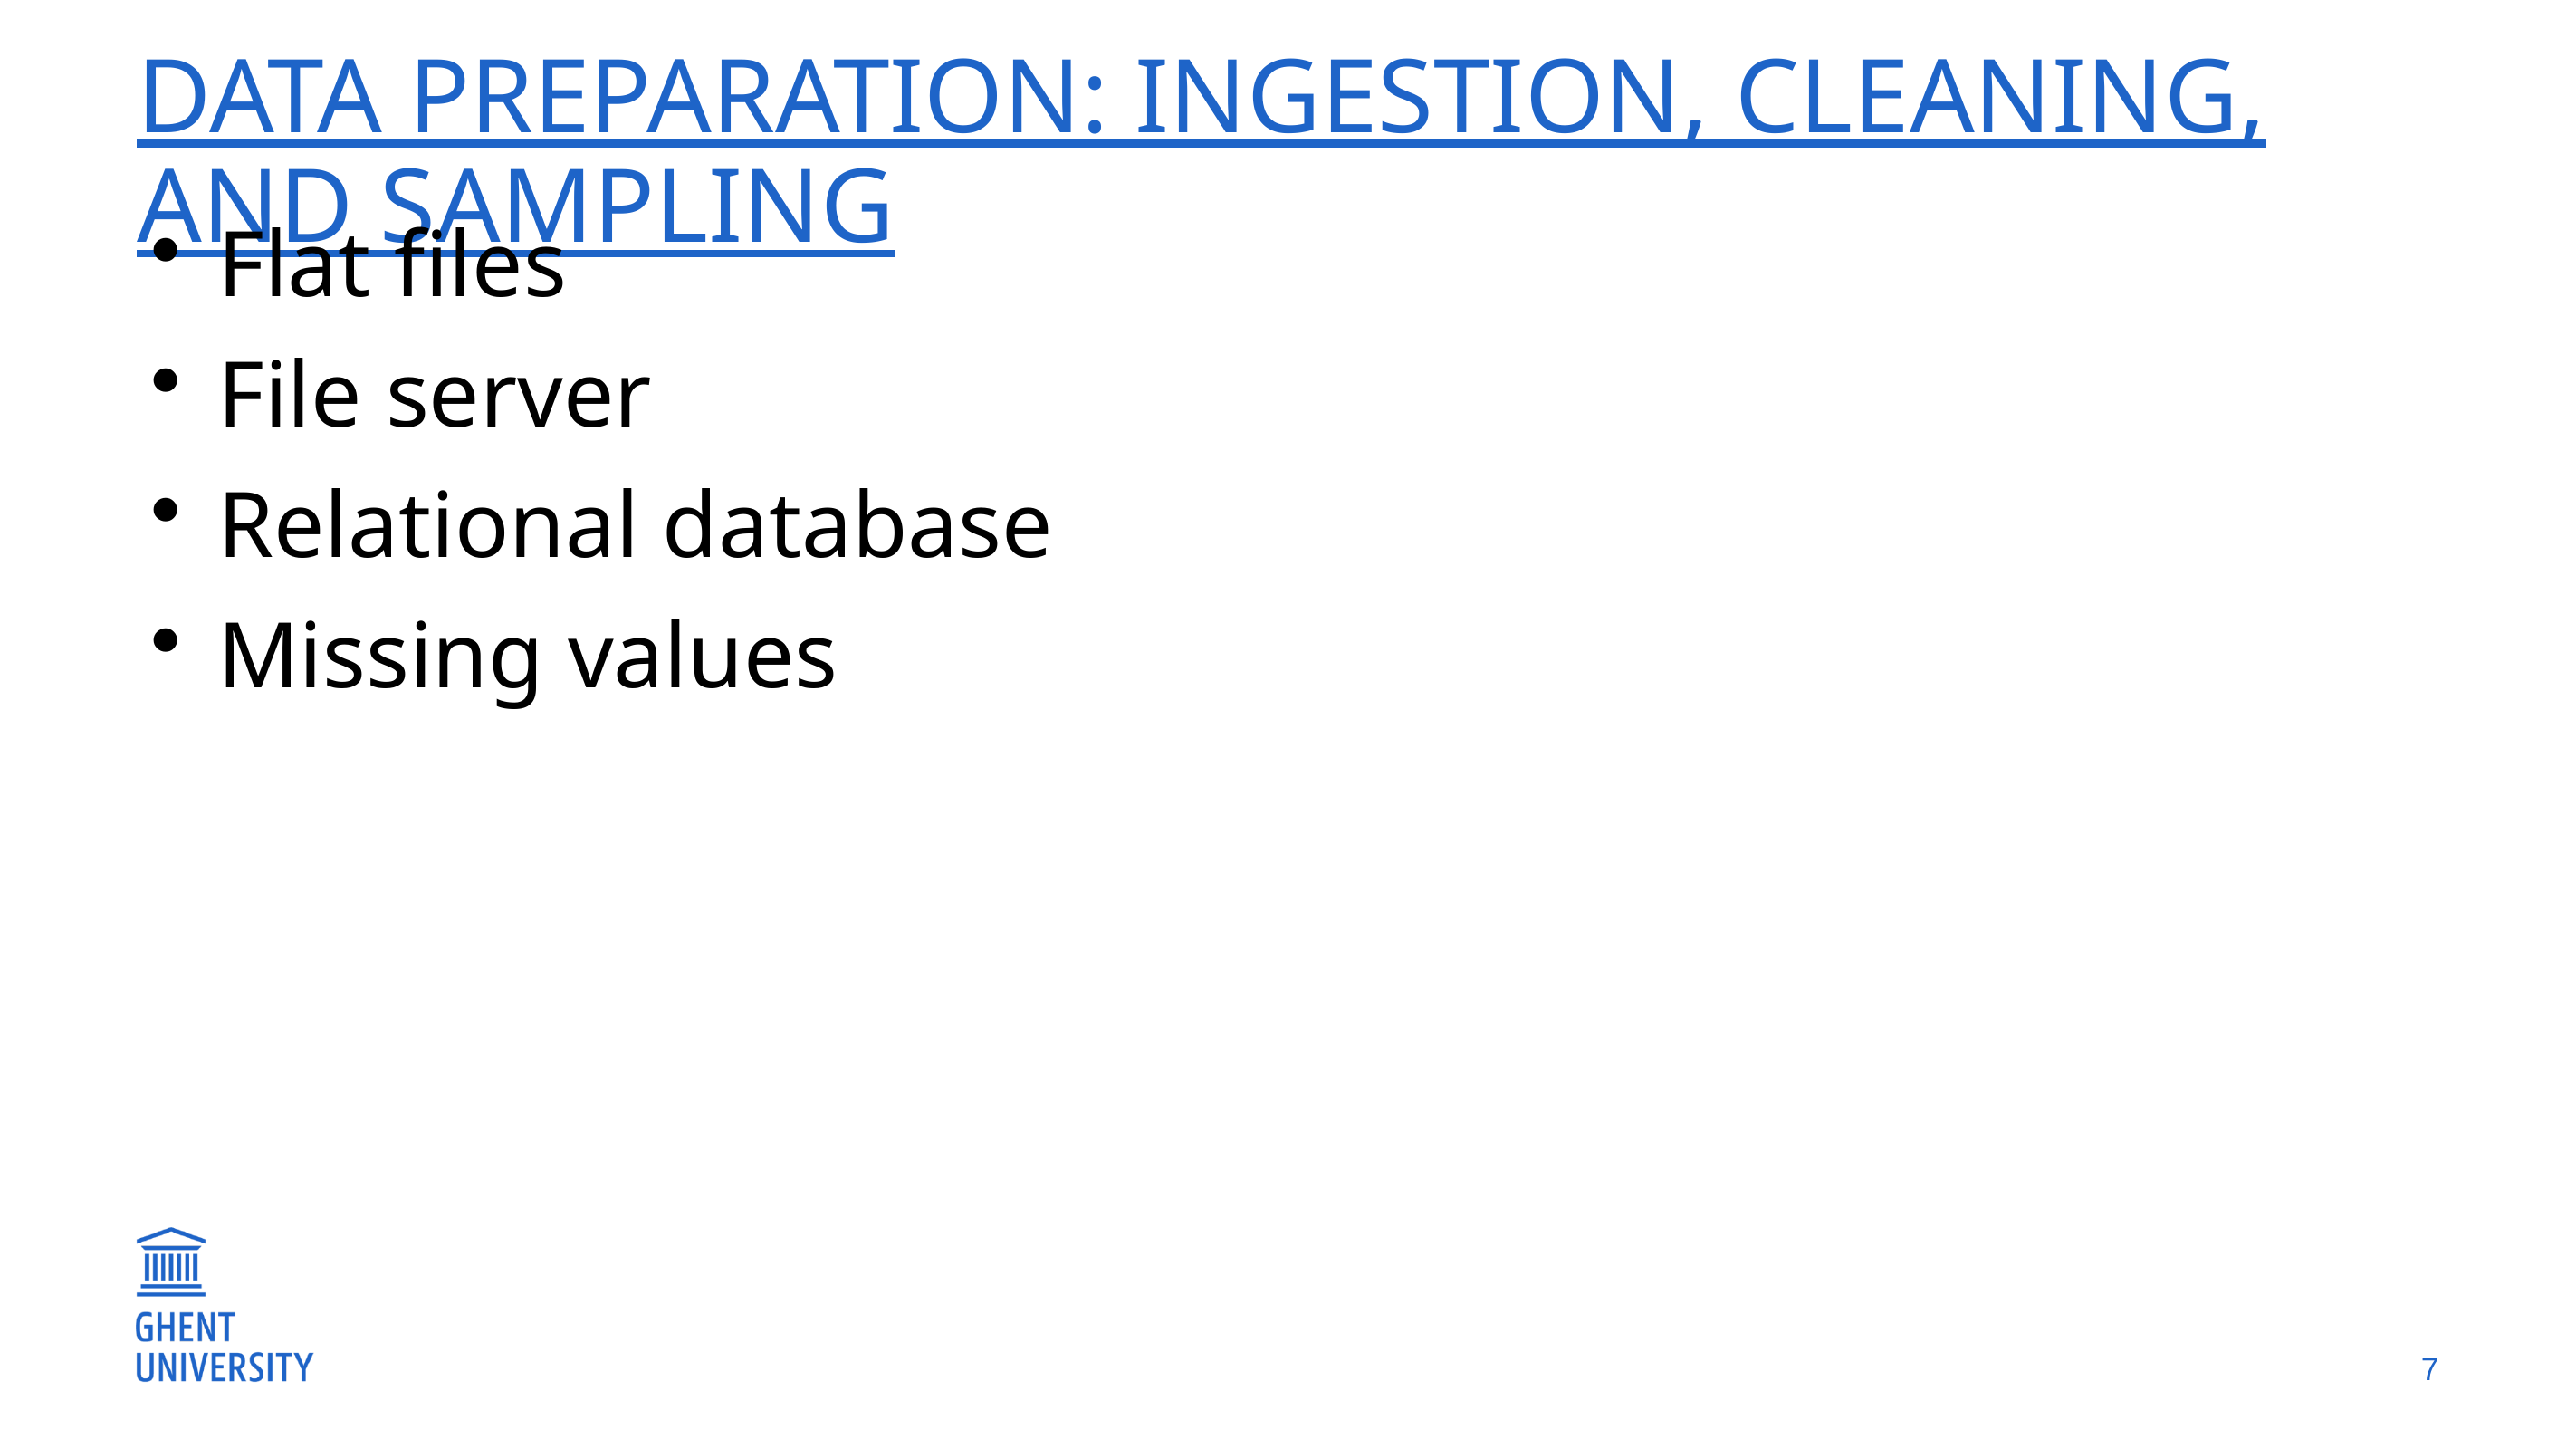

# Data Preparation: ingestion, Cleaning, AND Sampling
Flat files
File server
Relational database
Missing values
7